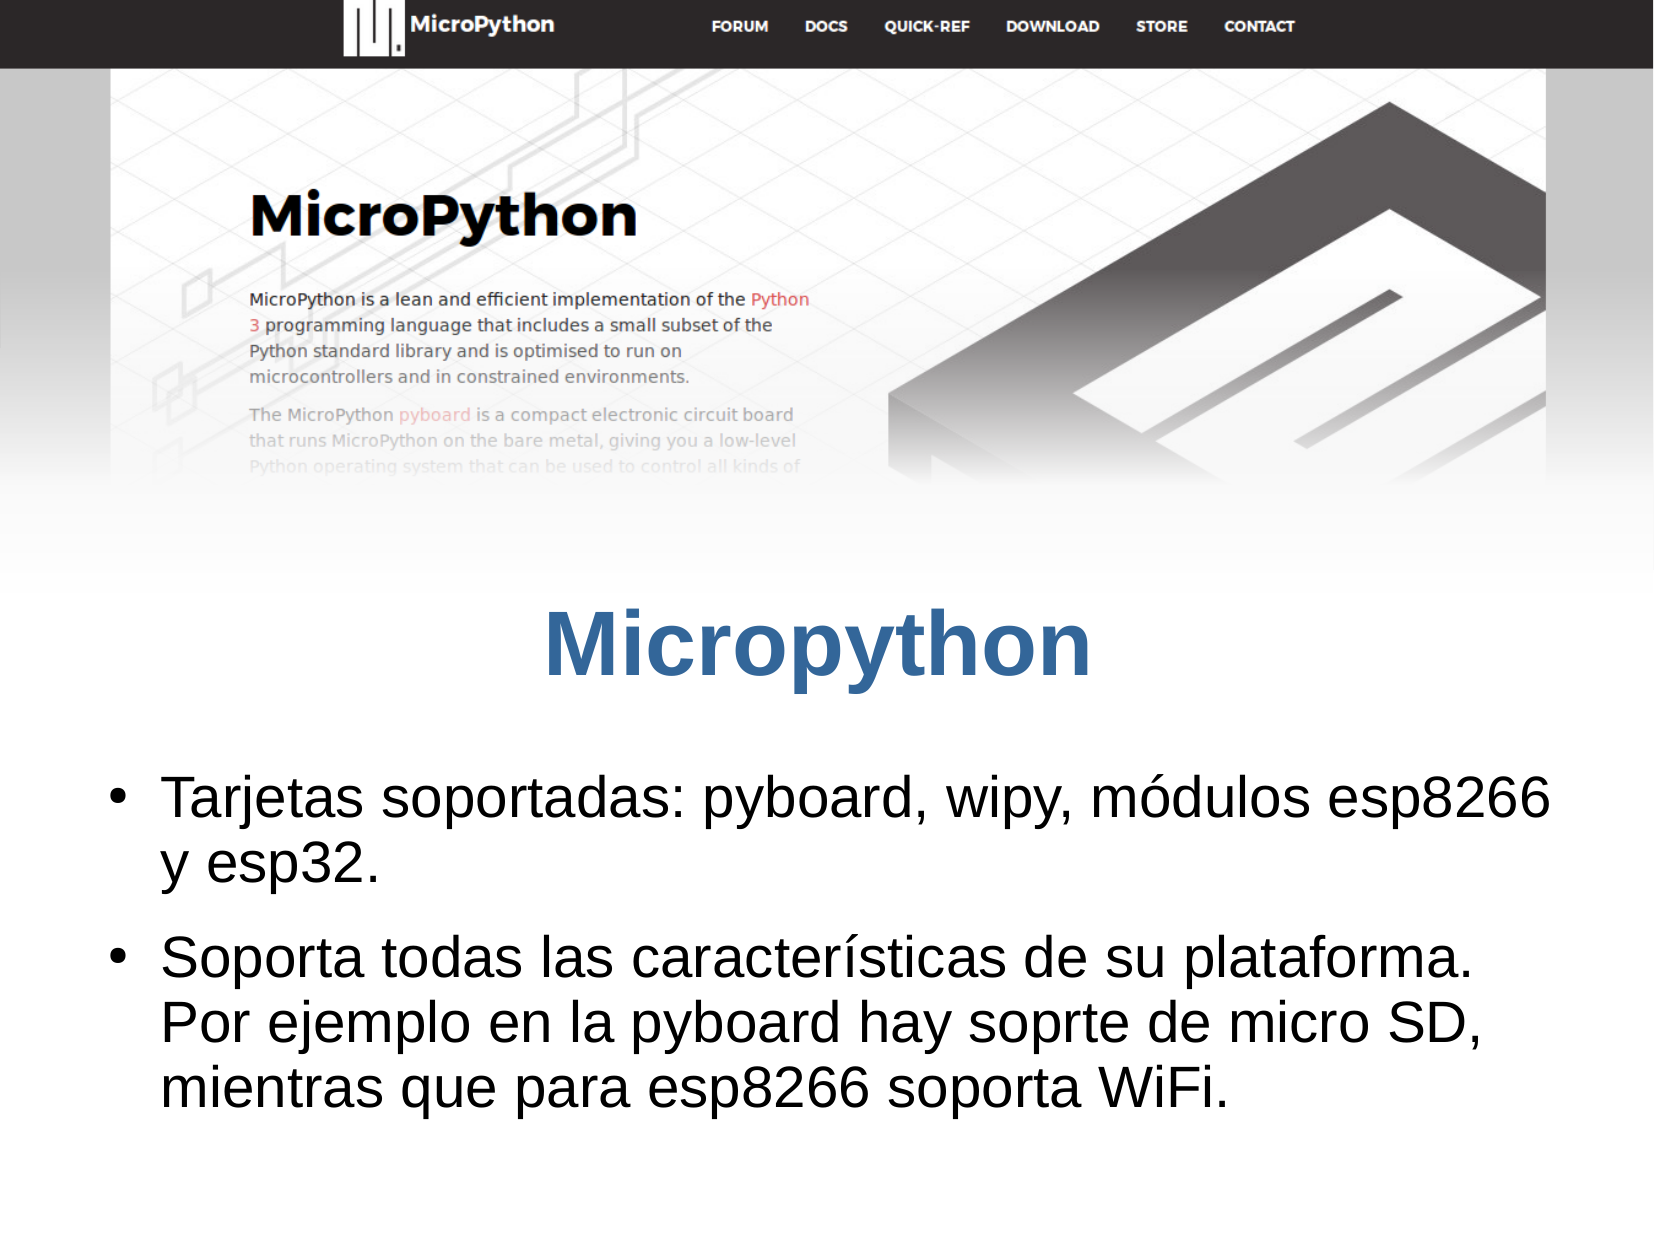

# Micropython
Tarjetas soportadas: pyboard, wipy, módulos esp8266 y esp32.
Soporta todas las características de su plataforma. Por ejemplo en la pyboard hay soprte de micro SD, mientras que para esp8266 soporta WiFi.